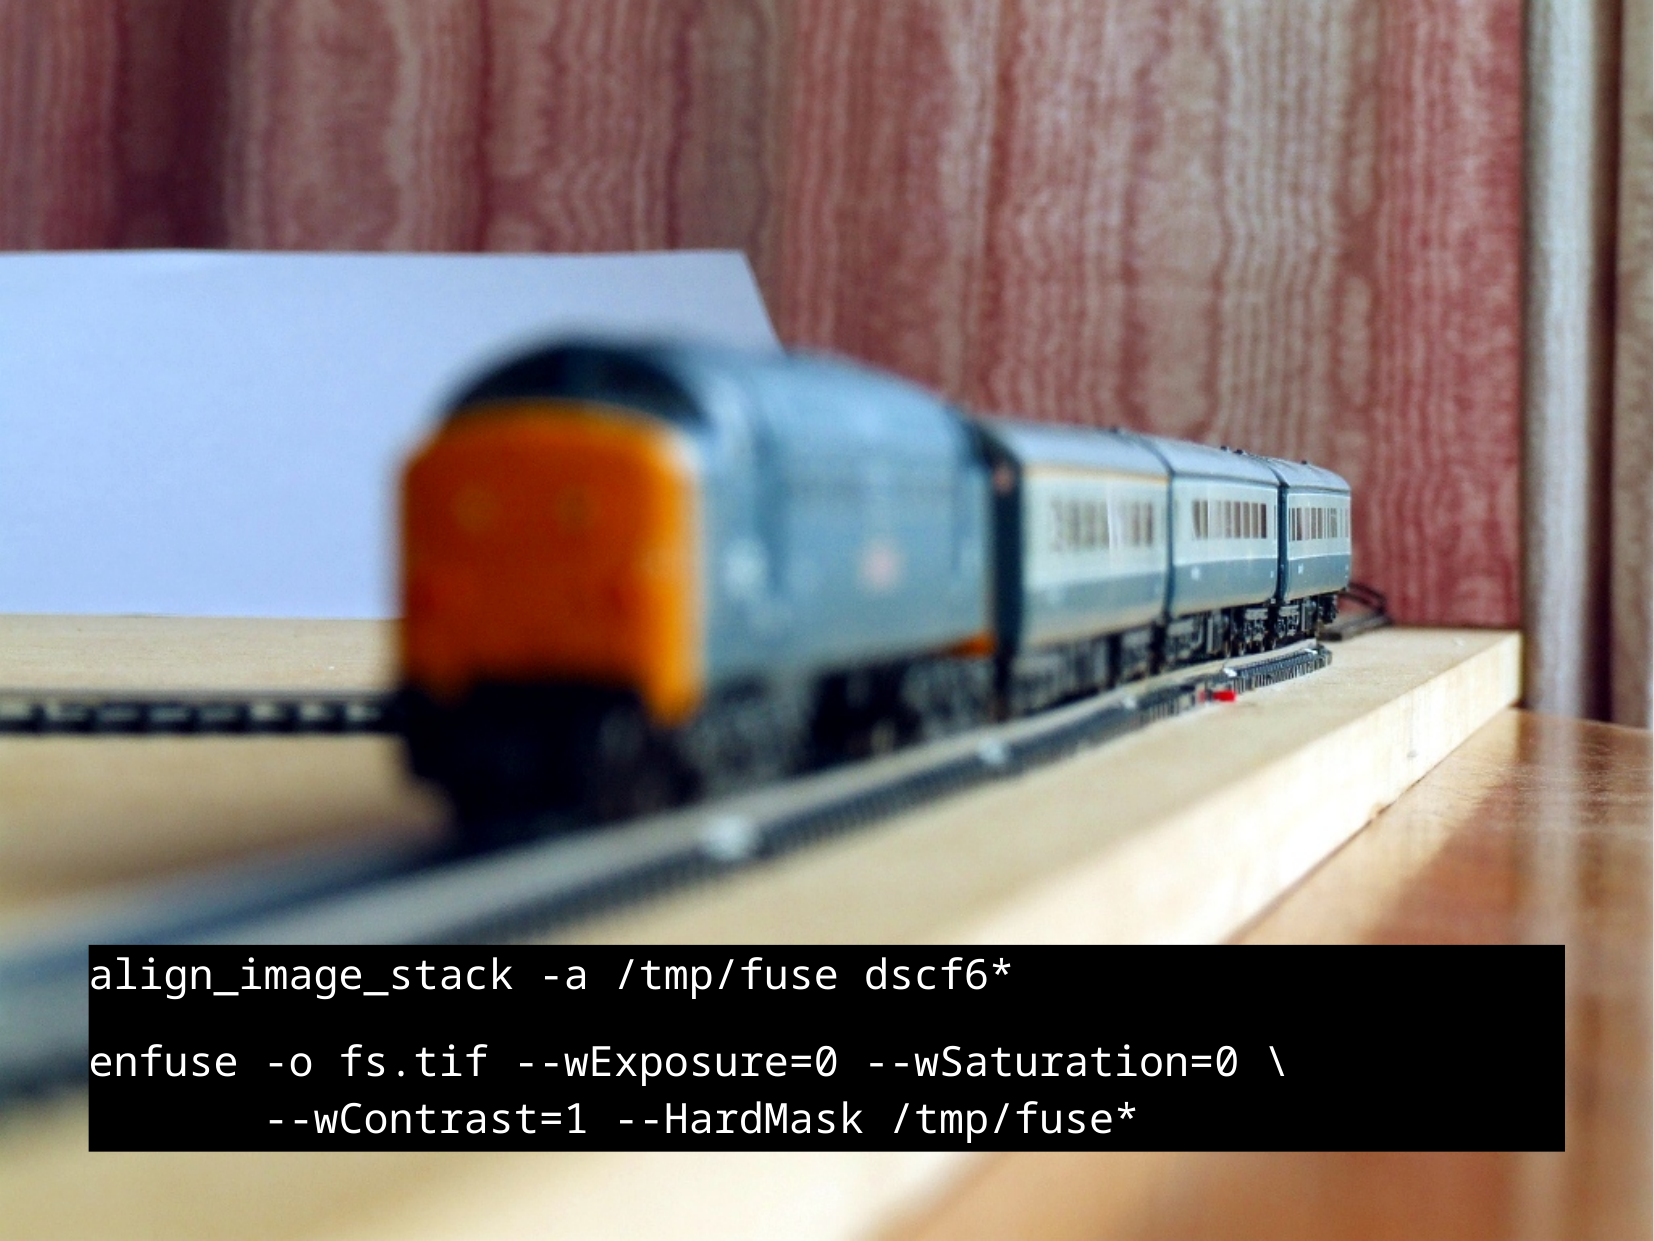

# align_image_stack -a /tmp/fuse dscf6*
enfuse -o fs.tif --wExposure=0 --wSaturation=0 \
 --wContrast=1 --HardMask /tmp/fuse*